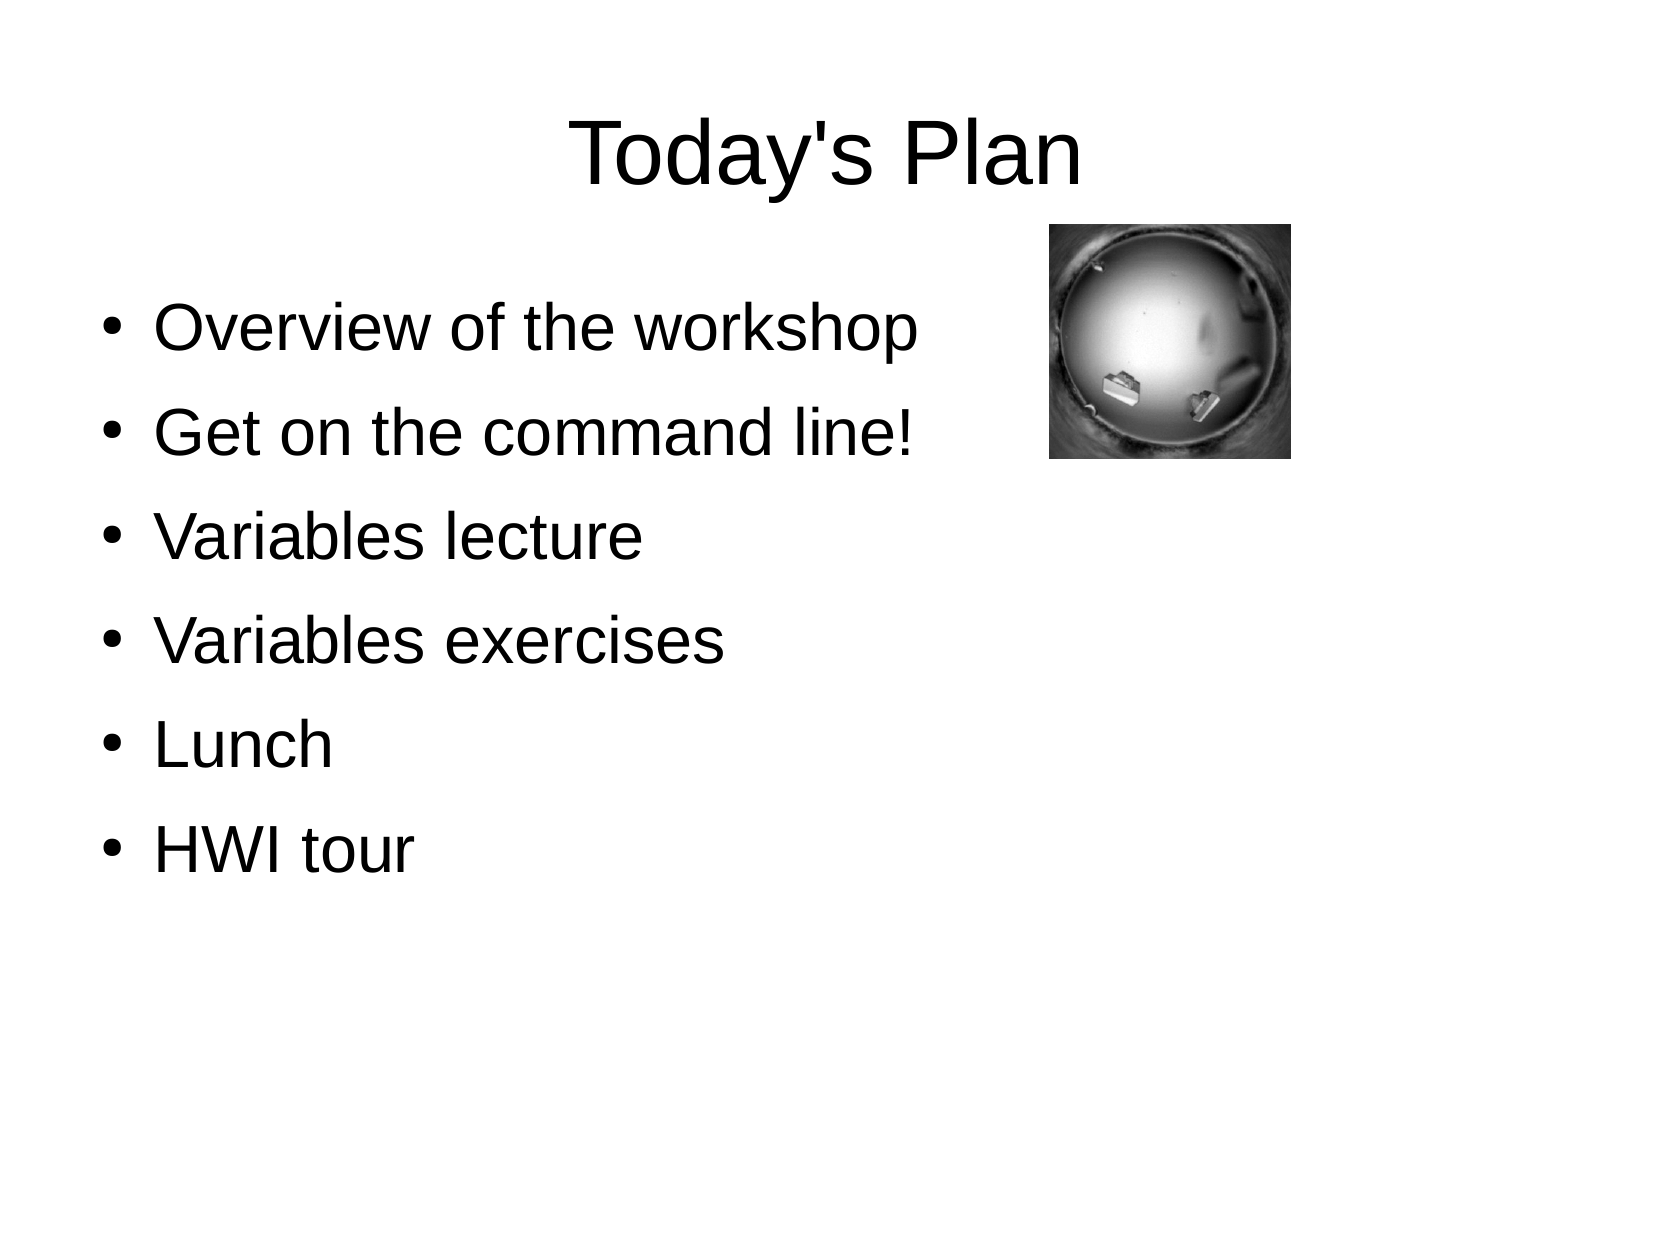

# Today's Plan
Overview of the workshop
Get on the command line!
Variables lecture
Variables exercises
Lunch
HWI tour